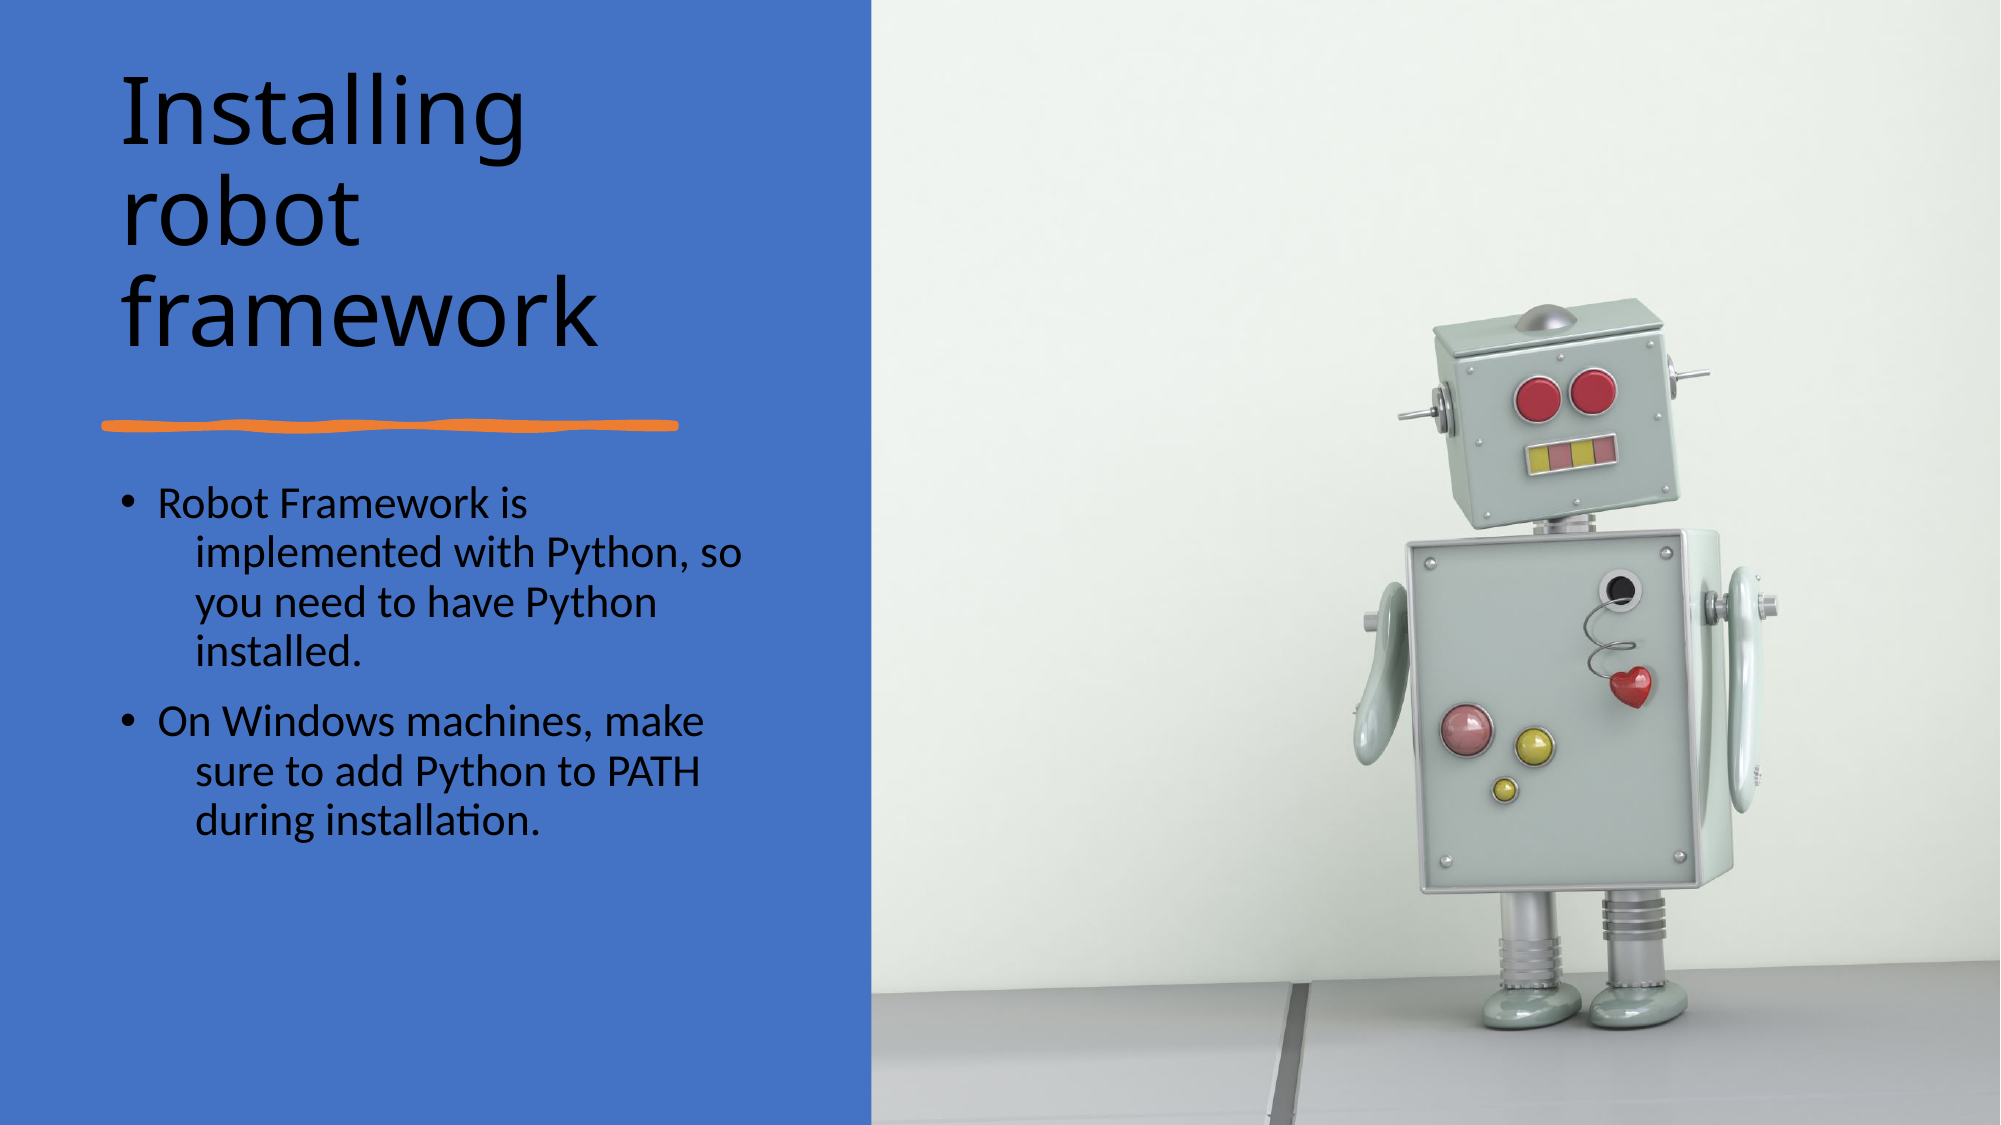

# Installing  robot framework
Robot Framework is implemented with Python, so you need to have Python installed.
On Windows machines, make sure to add Python to PATH during installation.